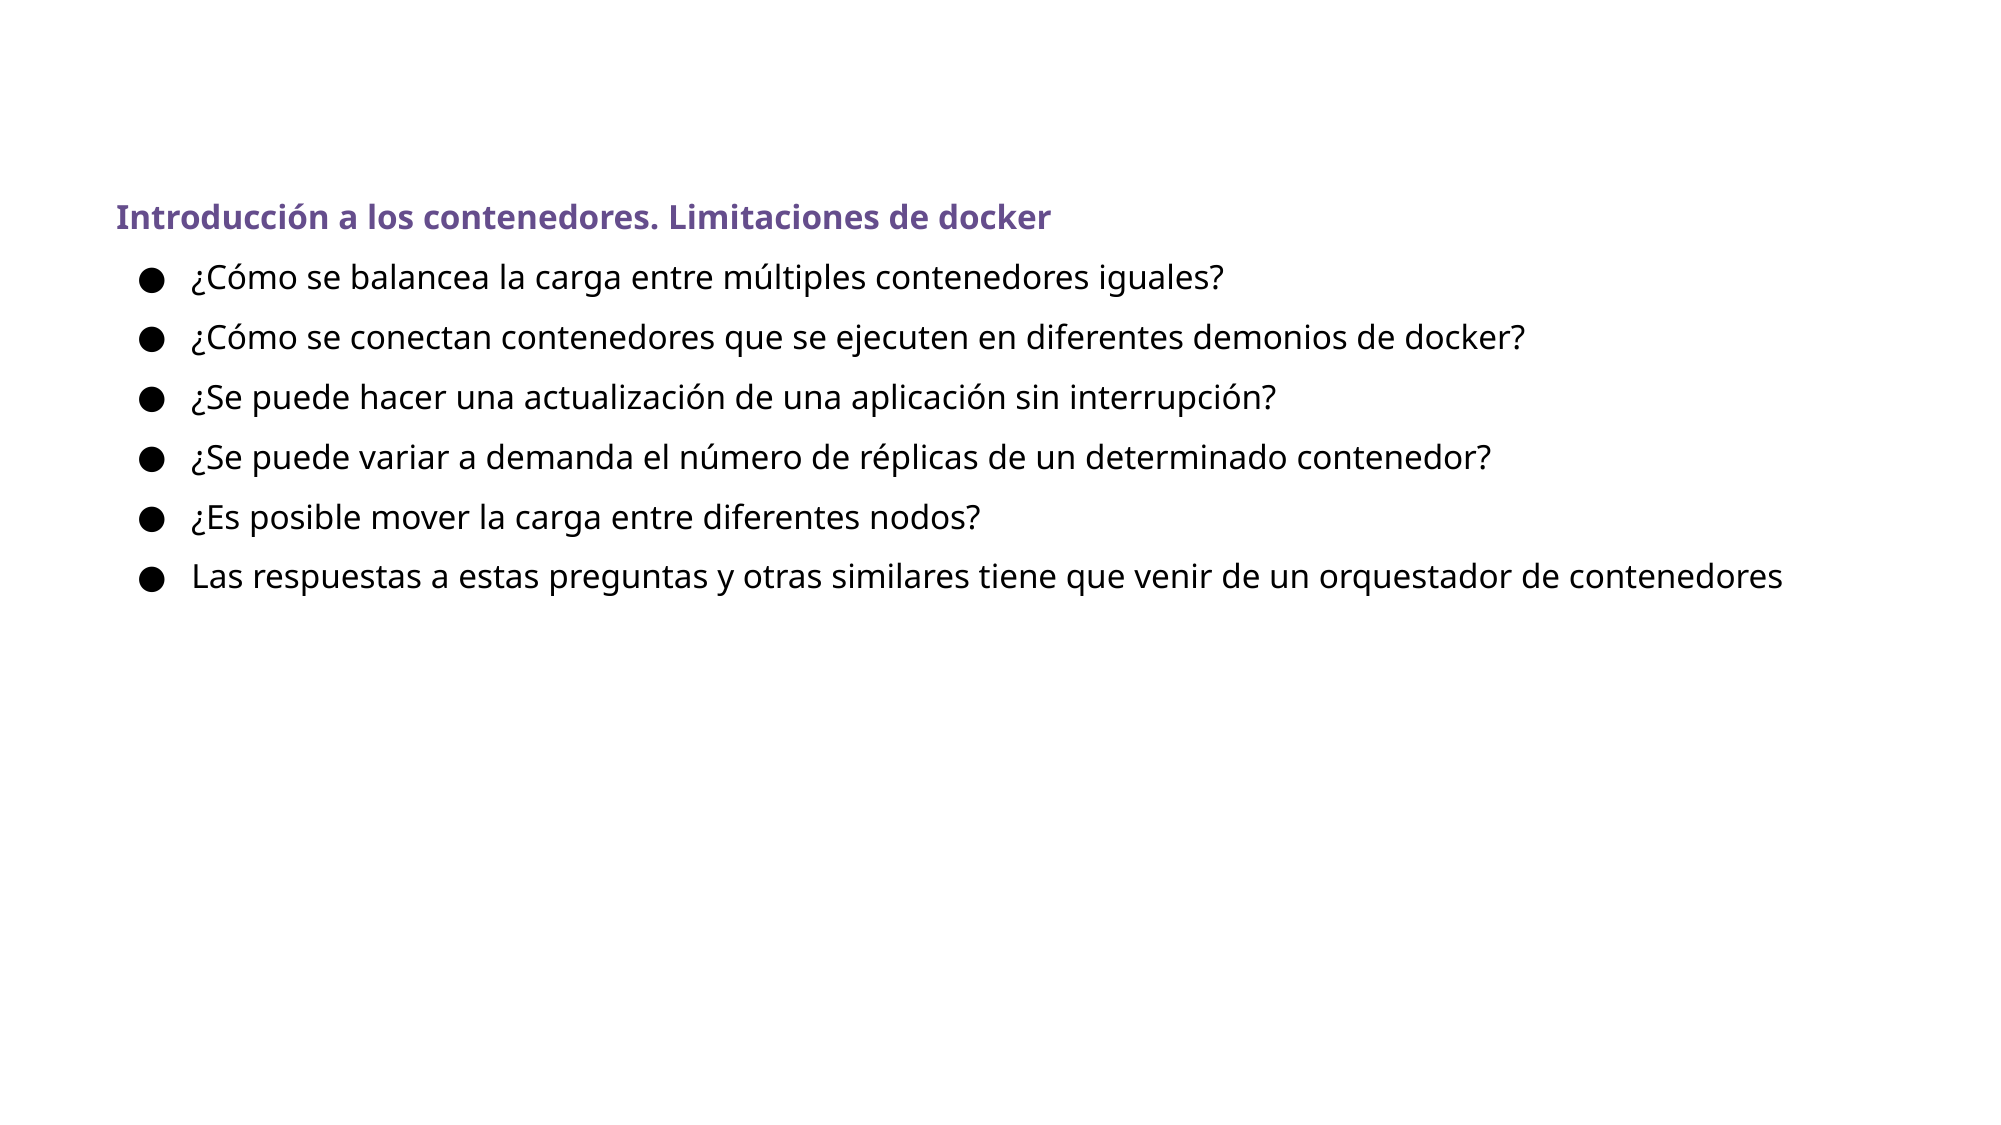

Introducción a los contenedores. Limitaciones de docker
¿Cómo se balancea la carga entre múltiples contenedores iguales?
¿Cómo se conectan contenedores que se ejecuten en diferentes demonios de docker?
¿Se puede hacer una actualización de una aplicación sin interrupción?
¿Se puede variar a demanda el número de réplicas de un determinado contenedor?
¿Es posible mover la carga entre diferentes nodos?
Las respuestas a estas preguntas y otras similares tiene que venir de un orquestador de contenedores